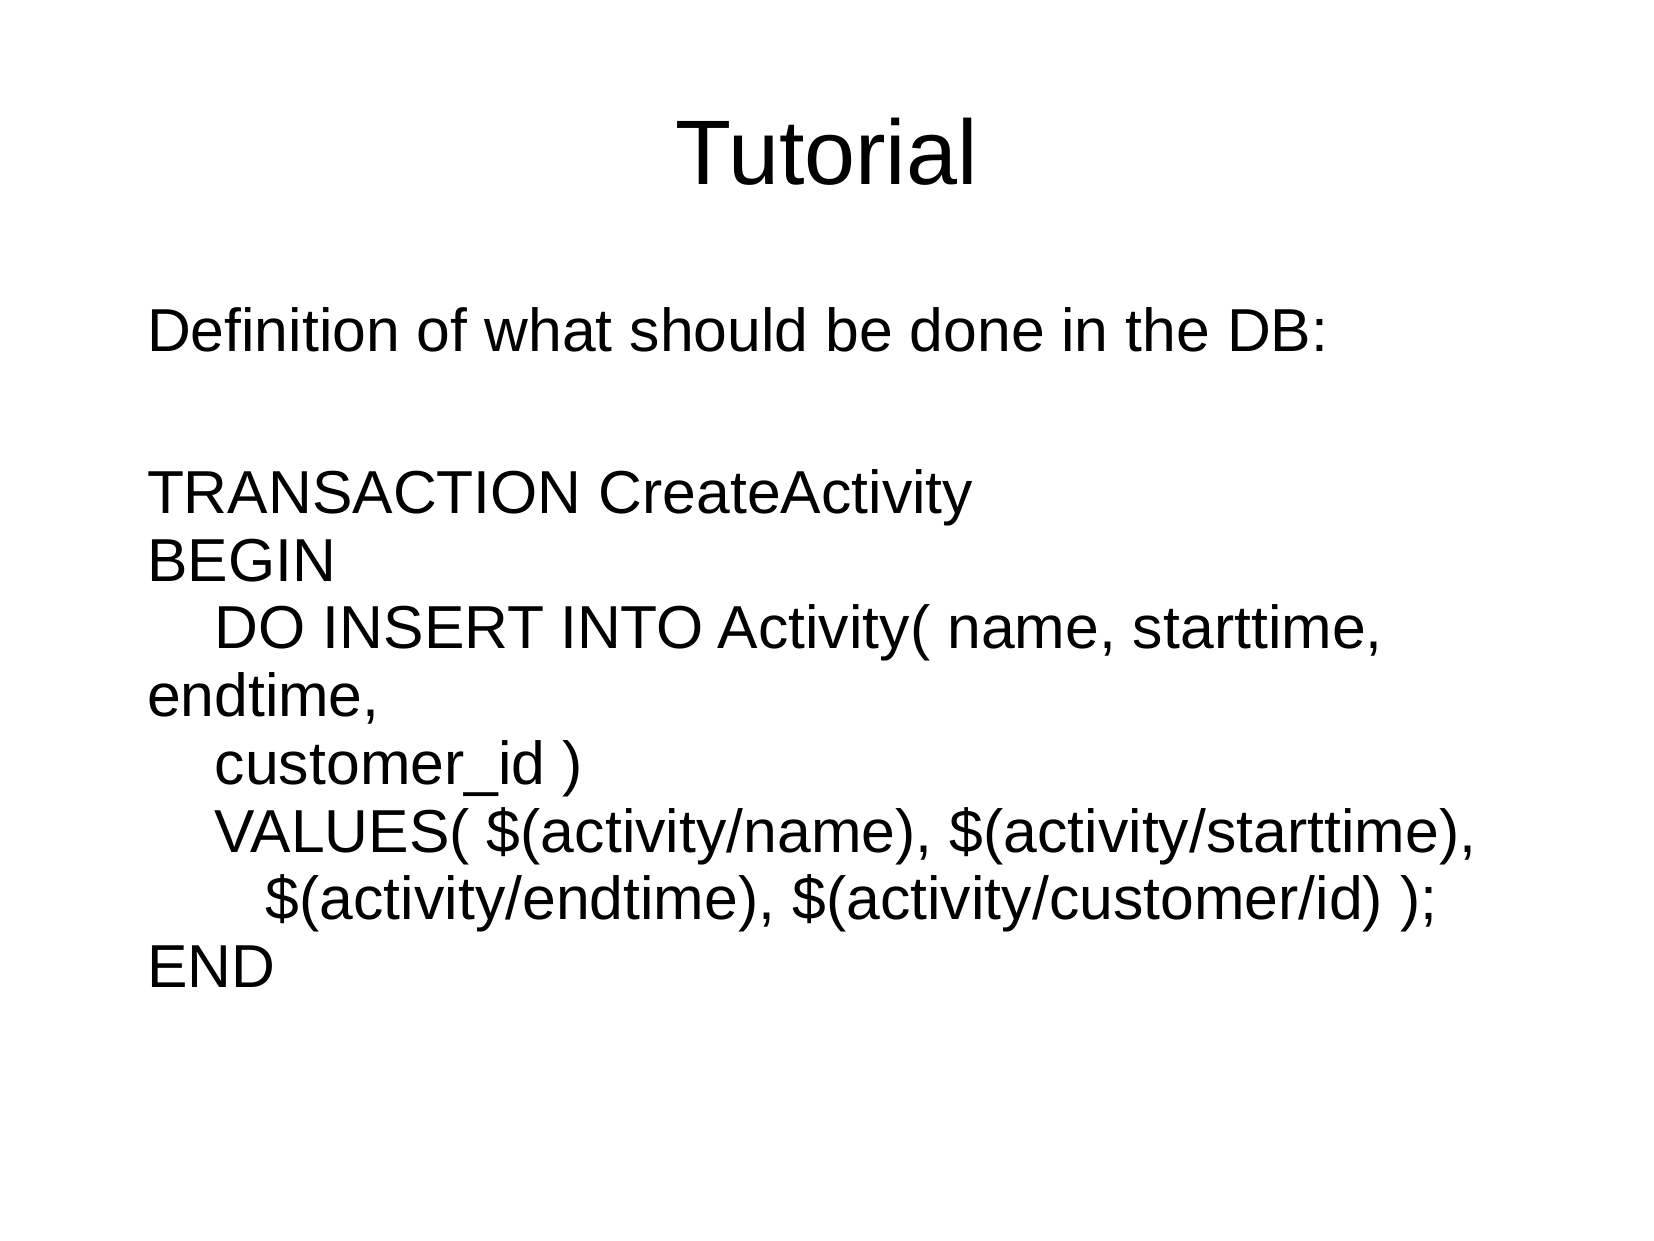

# Tutorial
Definition of what should be done in the DB:
TRANSACTION CreateActivity
BEGIN
 DO INSERT INTO Activity( name, starttime, endtime,
 customer_id )
 VALUES( $(activity/name), $(activity/starttime),
 $(activity/endtime), $(activity/customer/id) );
END